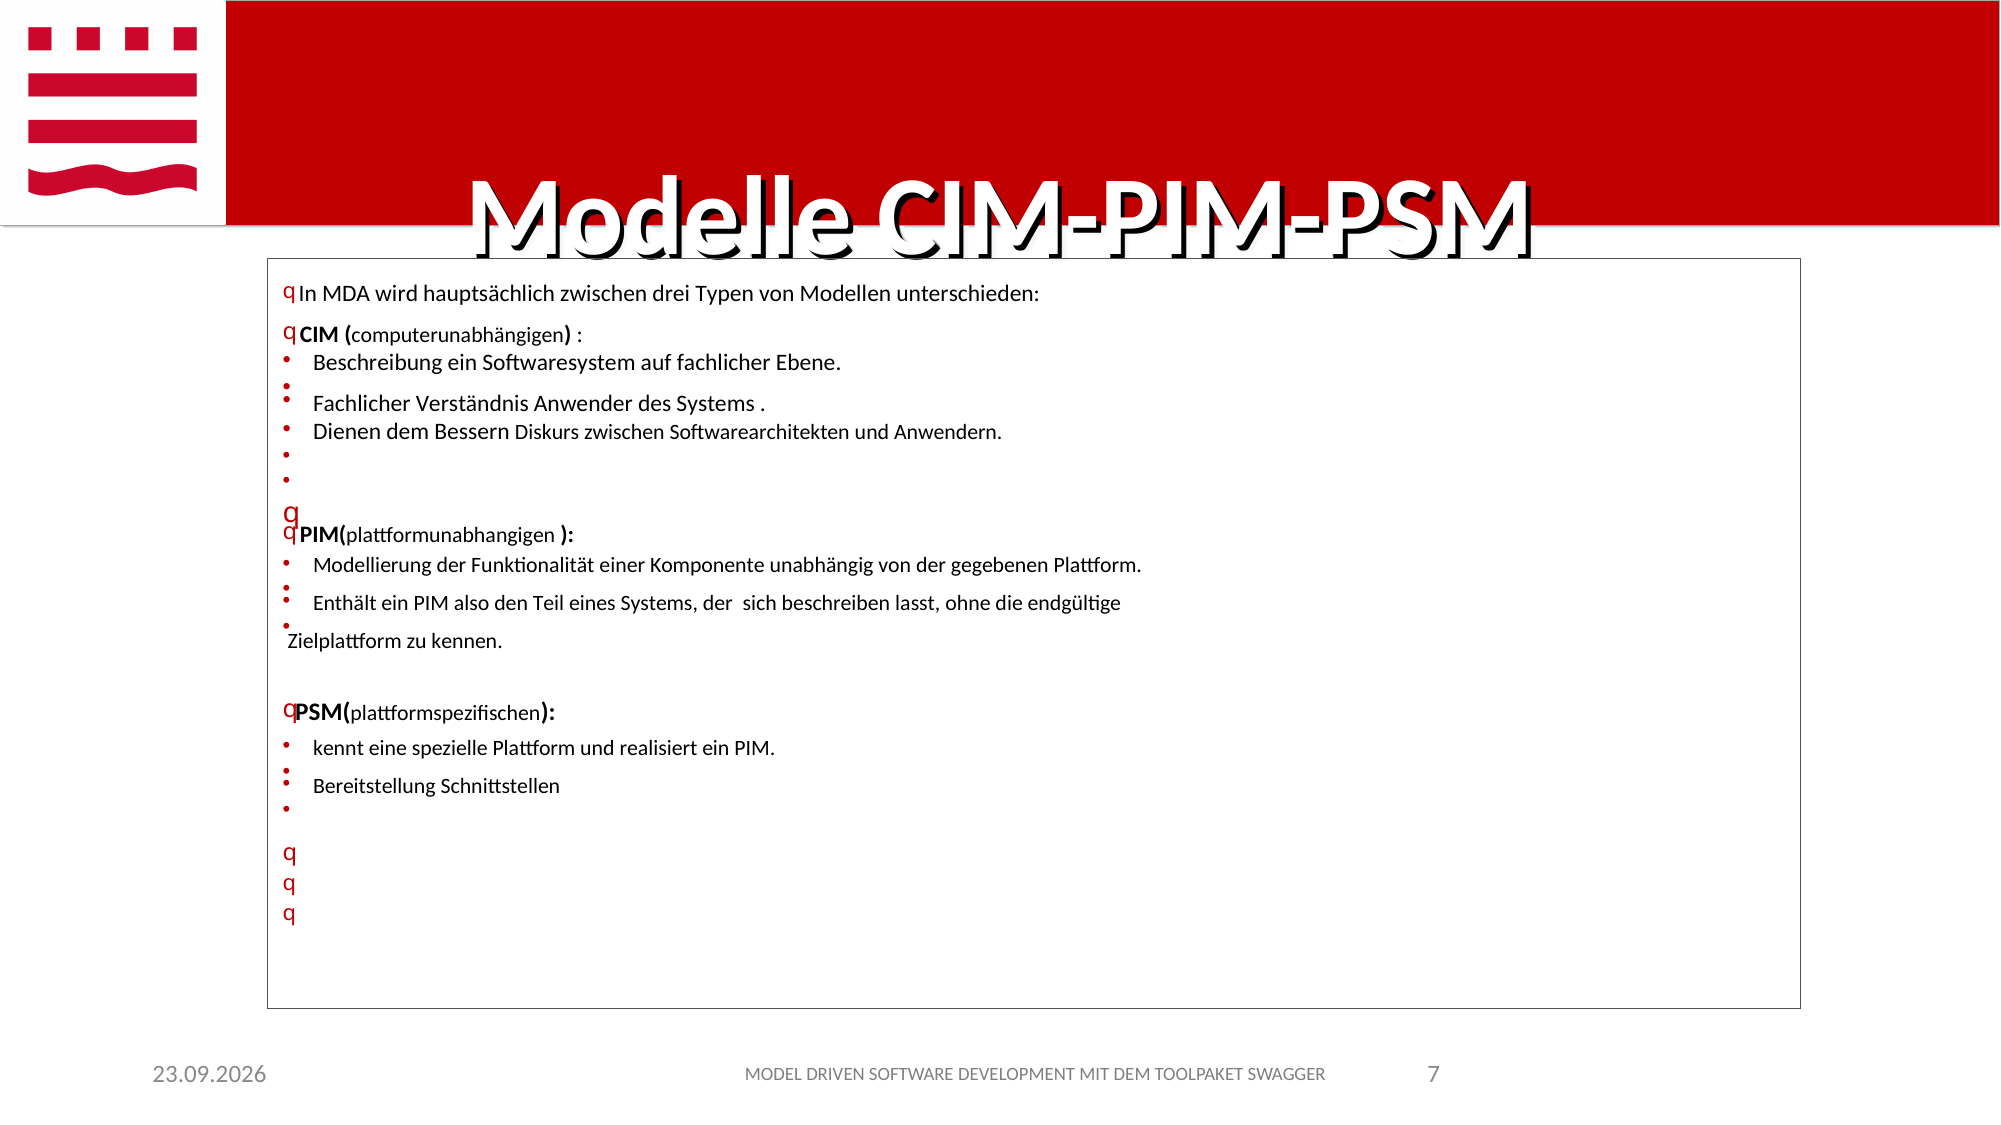

Modelle CIM-PIM-PSM
# In MDA wird hauptsächlich zwischen drei Typen von Modellen unterschieden:
 CIM (computerunabhängigen) :
Beschreibung ein Softwaresystem auf fachlicher Ebene.
Fachlicher Verständnis Anwender des Systems .
Dienen dem Bessern Diskurs zwischen Softwarearchitekten und Anwendern.
 PIM(plattformunabhangigen ):
Modellierung der Funktionalität einer Komponente unabhängig von der gegebenen Plattform.
Enthält ein PIM also den Teil eines Systems, der sich beschreiben lasst, ohne die endgültige
 Zielplattform zu kennen.
PSM(plattformspezifischen):
kennt eine spezielle Plattform und realisiert ein PIM.
Bereitstellung Schnittstellen
MODEL DRIVEN SOFTWARE DEVELOPMENT MIT DEM TOOLPAKET SWAGGER
7